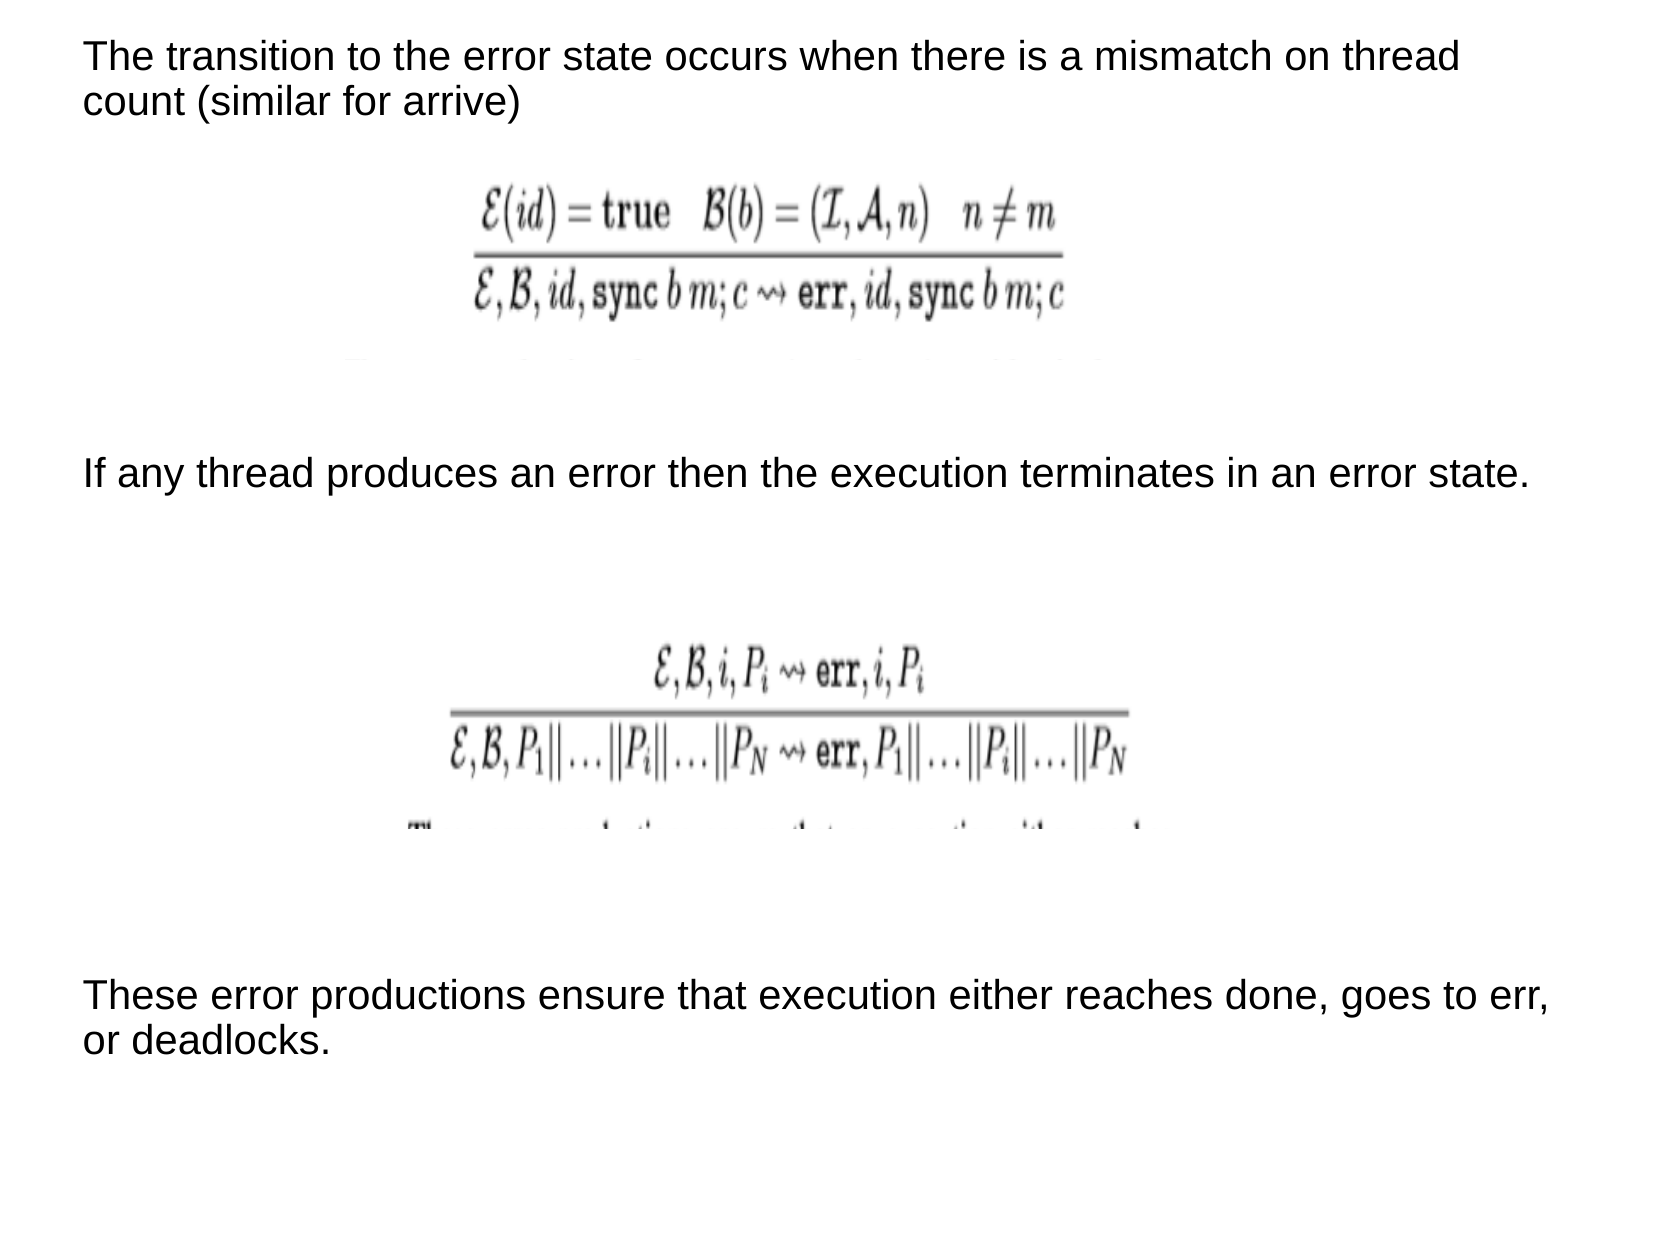

# The transition to the error state occurs when there is a mismatch on thread count (similar for arrive)
If any thread produces an error then the execution terminates in an error state.
These error productions ensure that execution either reaches done, goes to err, or deadlocks.